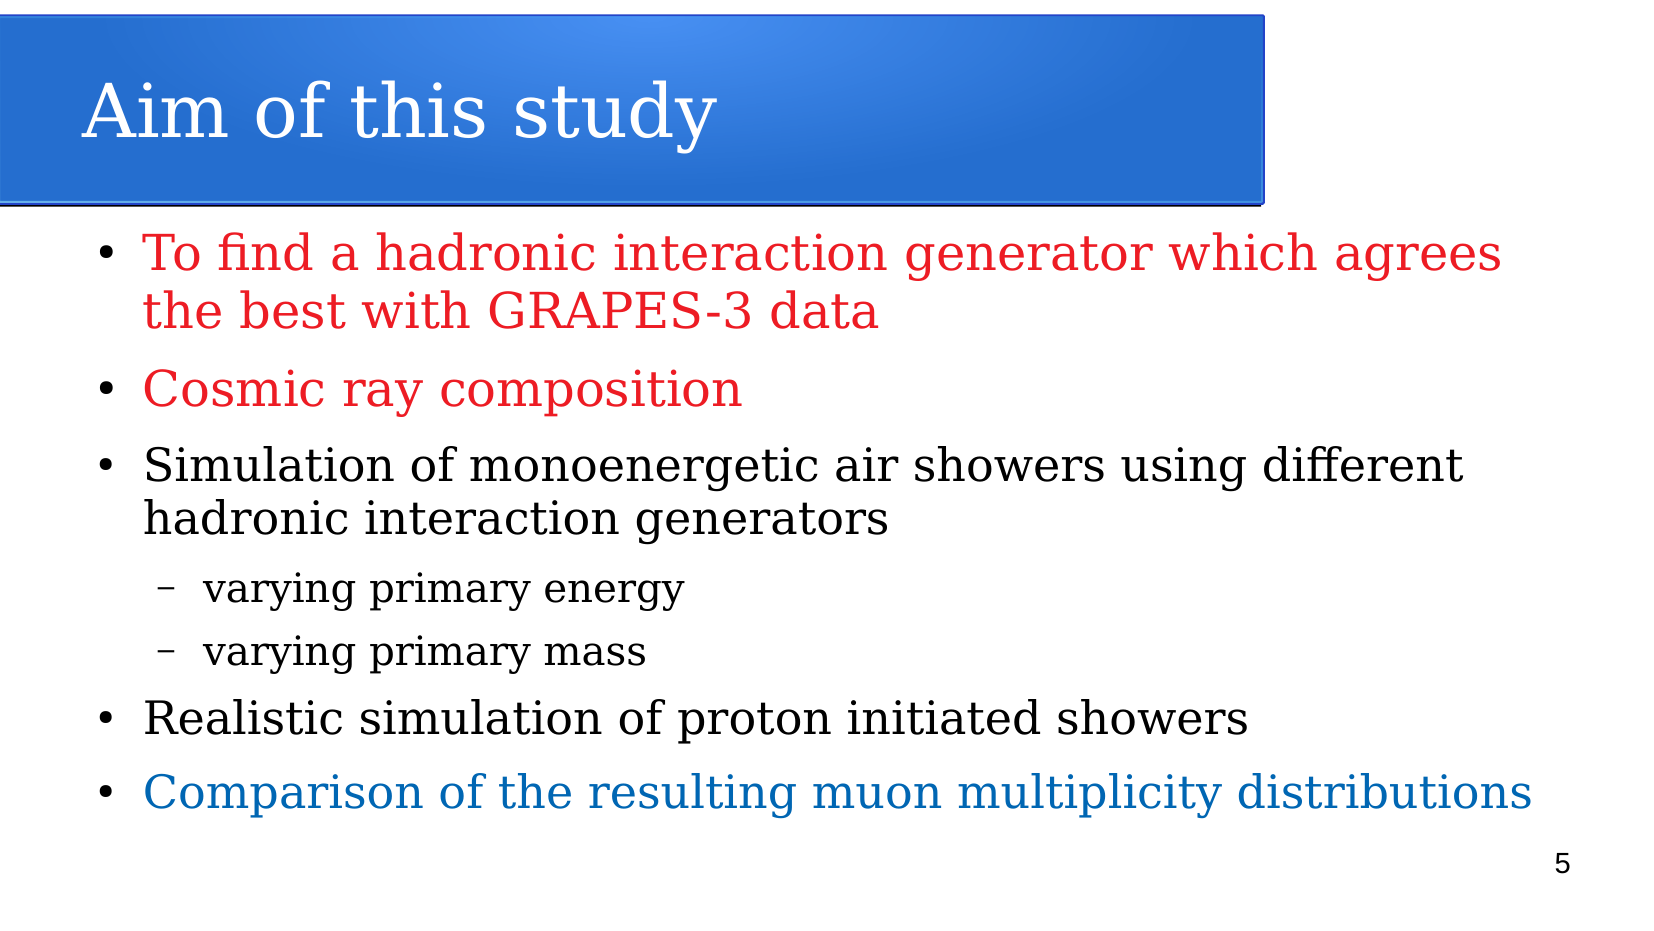

# Aim of this study
To find a hadronic interaction generator which agrees the best with GRAPES-3 data
Cosmic ray composition
Simulation of monoenergetic air showers using different hadronic interaction generators
varying primary energy
varying primary mass
Realistic simulation of proton initiated showers
Comparison of the resulting muon multiplicity distributions